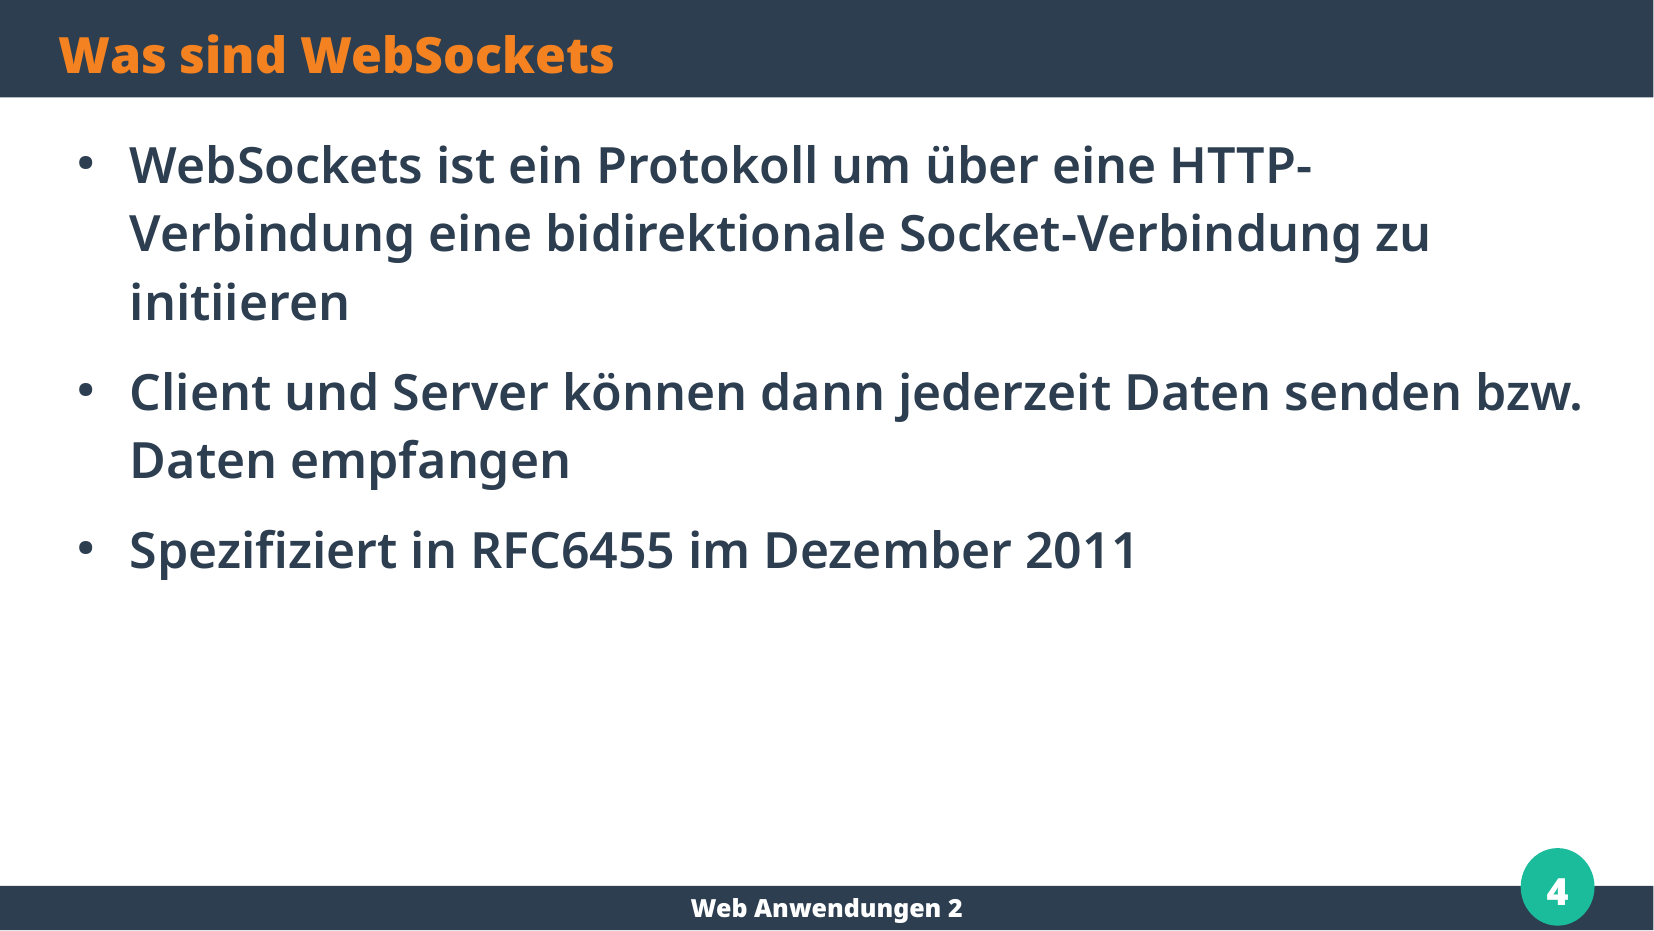

# Was sind WebSockets
WebSockets ist ein Protokoll um über eine HTTP-Verbindung eine bidirektionale Socket-Verbindung zu initiieren
Client und Server können dann jederzeit Daten senden bzw. Daten empfangen
Spezifiziert in RFC6455 im Dezember 2011
4